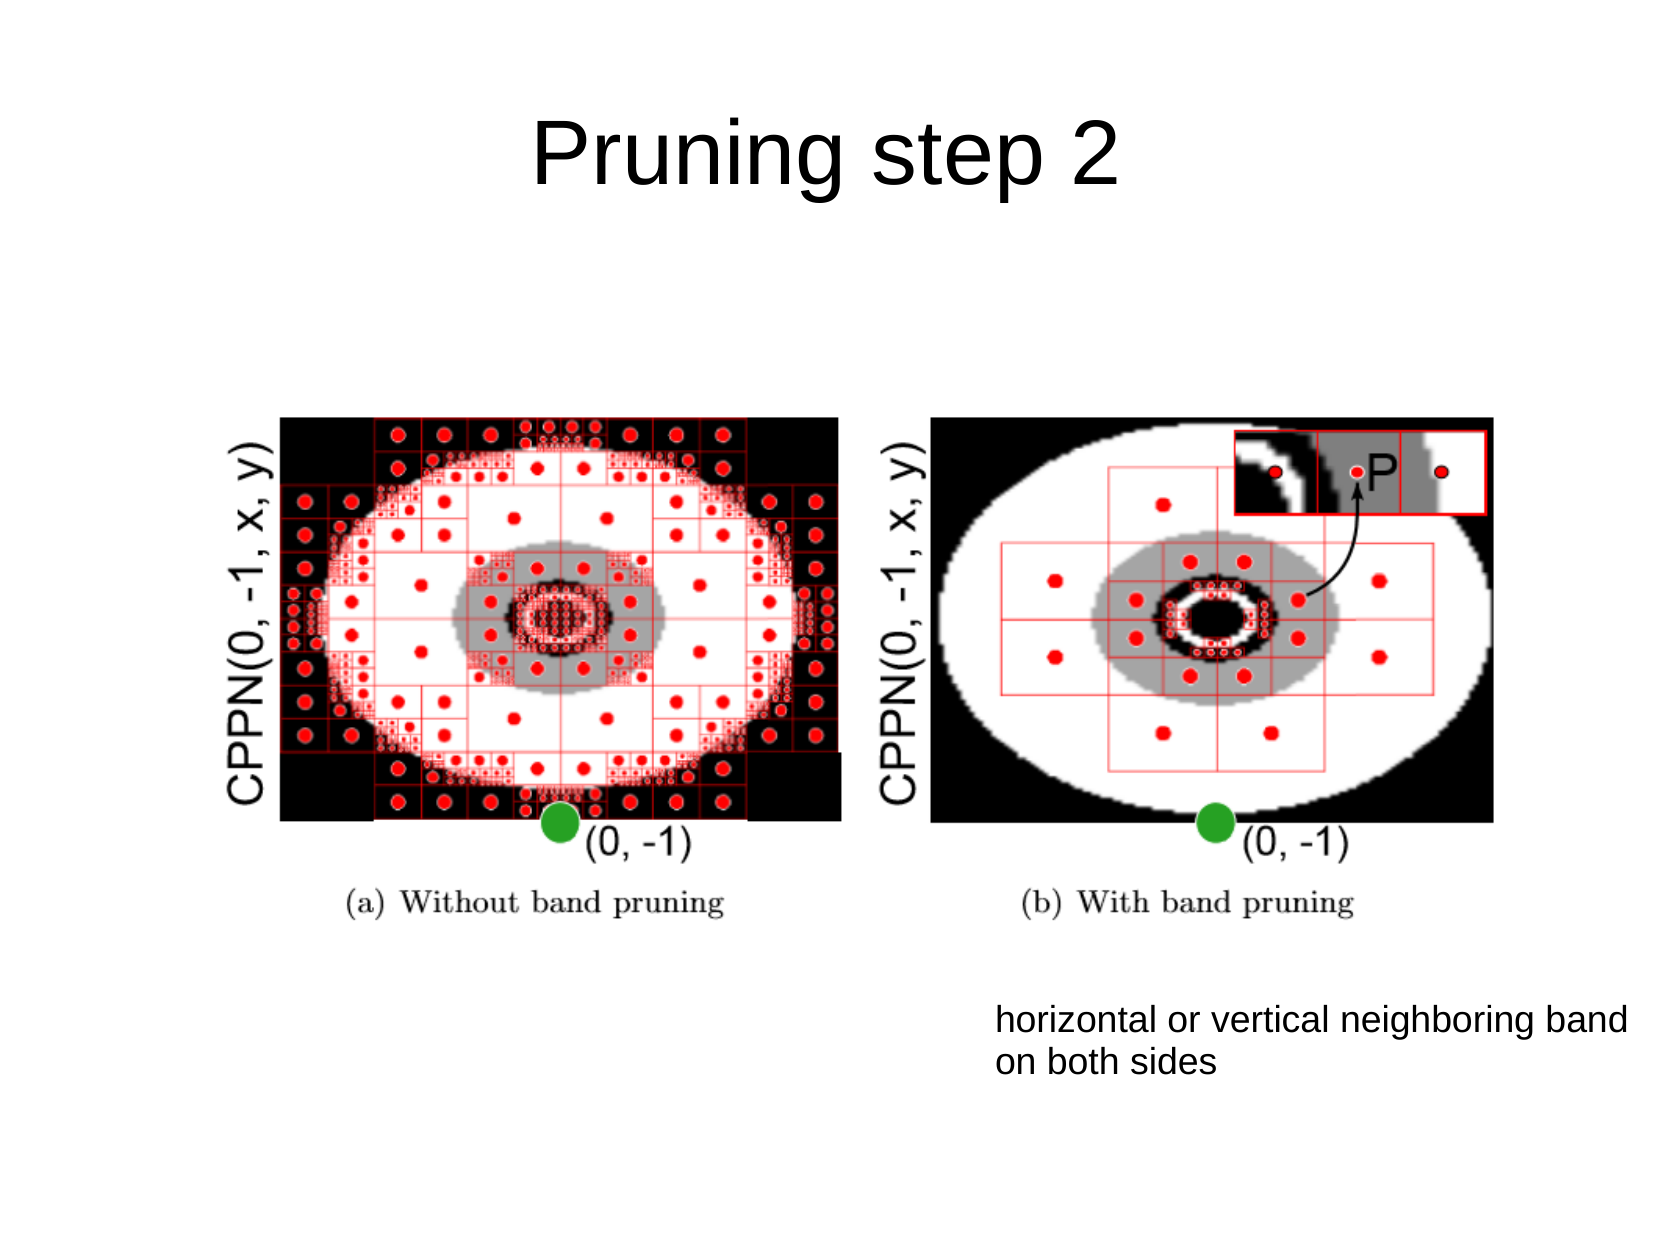

# Pruning step 2
horizontal or vertical neighboring band
on both sides